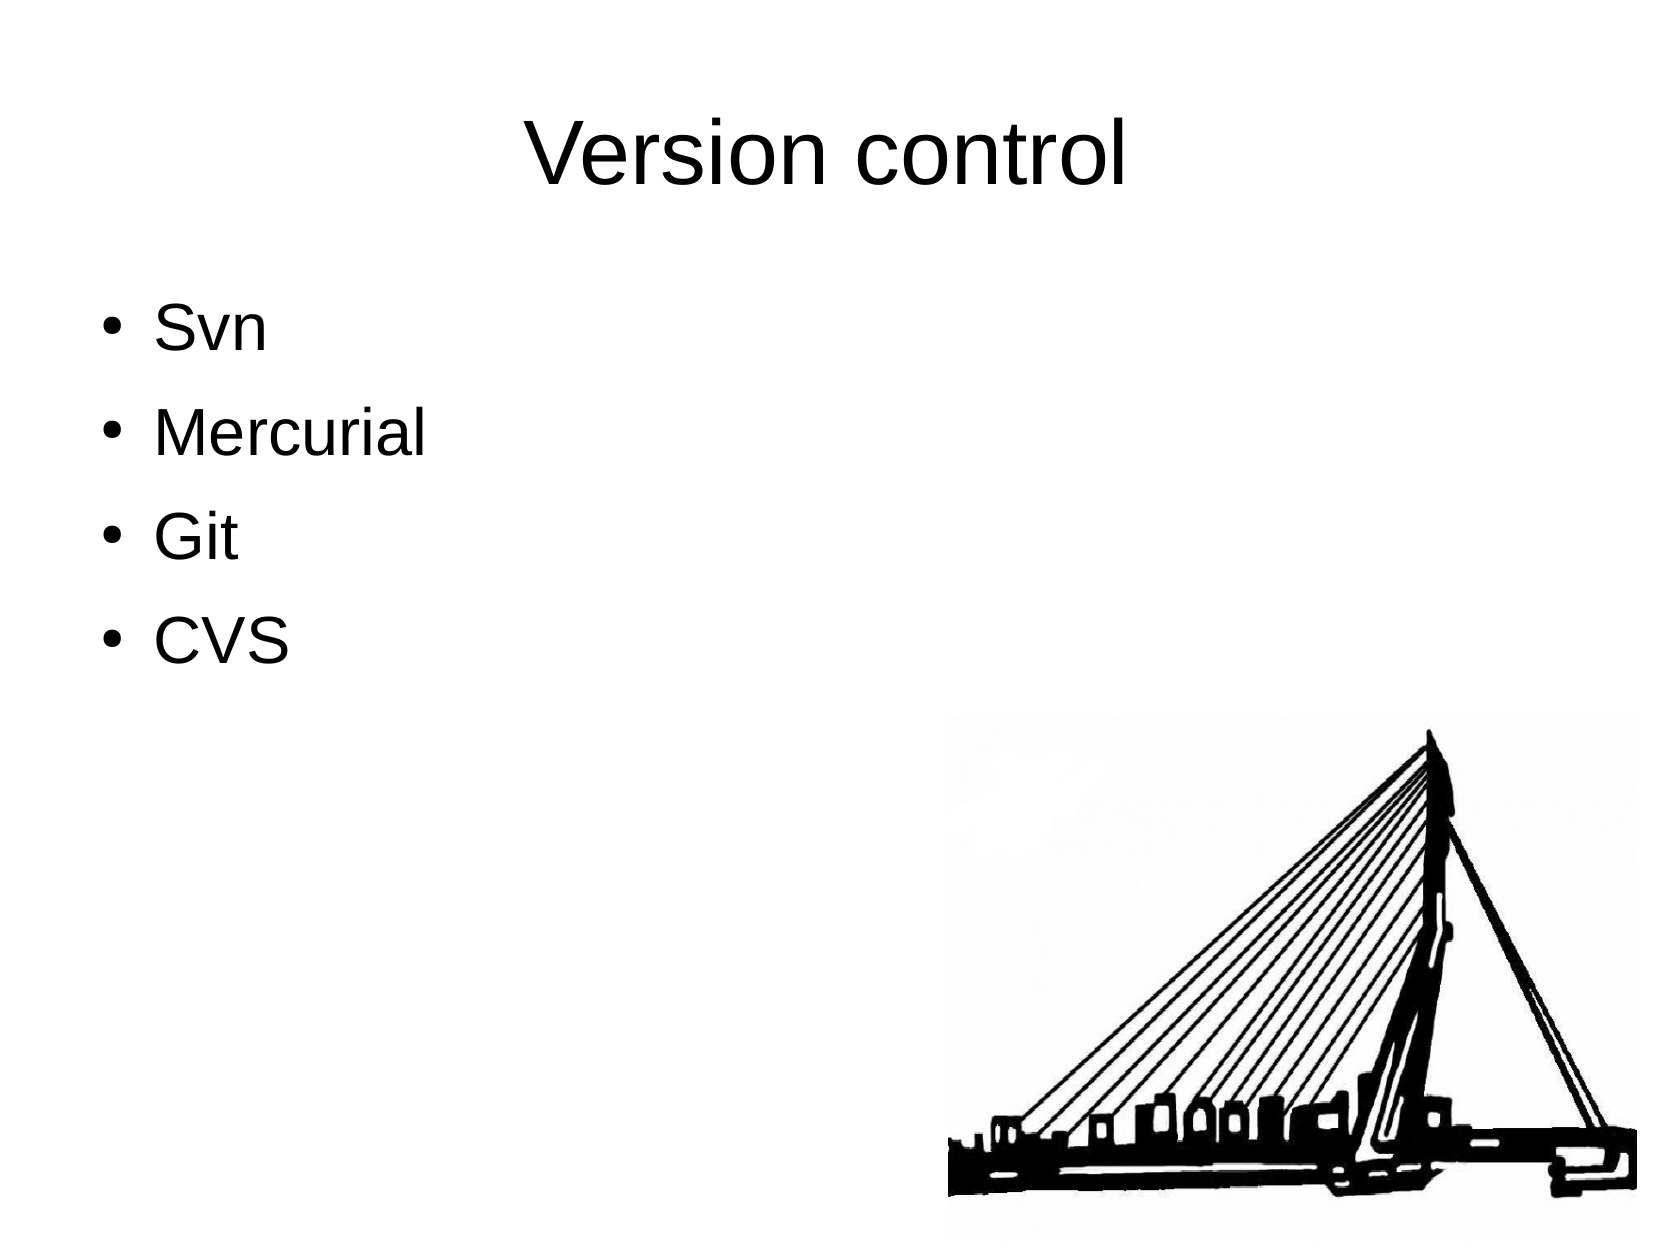

# Version control
Svn
Mercurial
Git
CVS